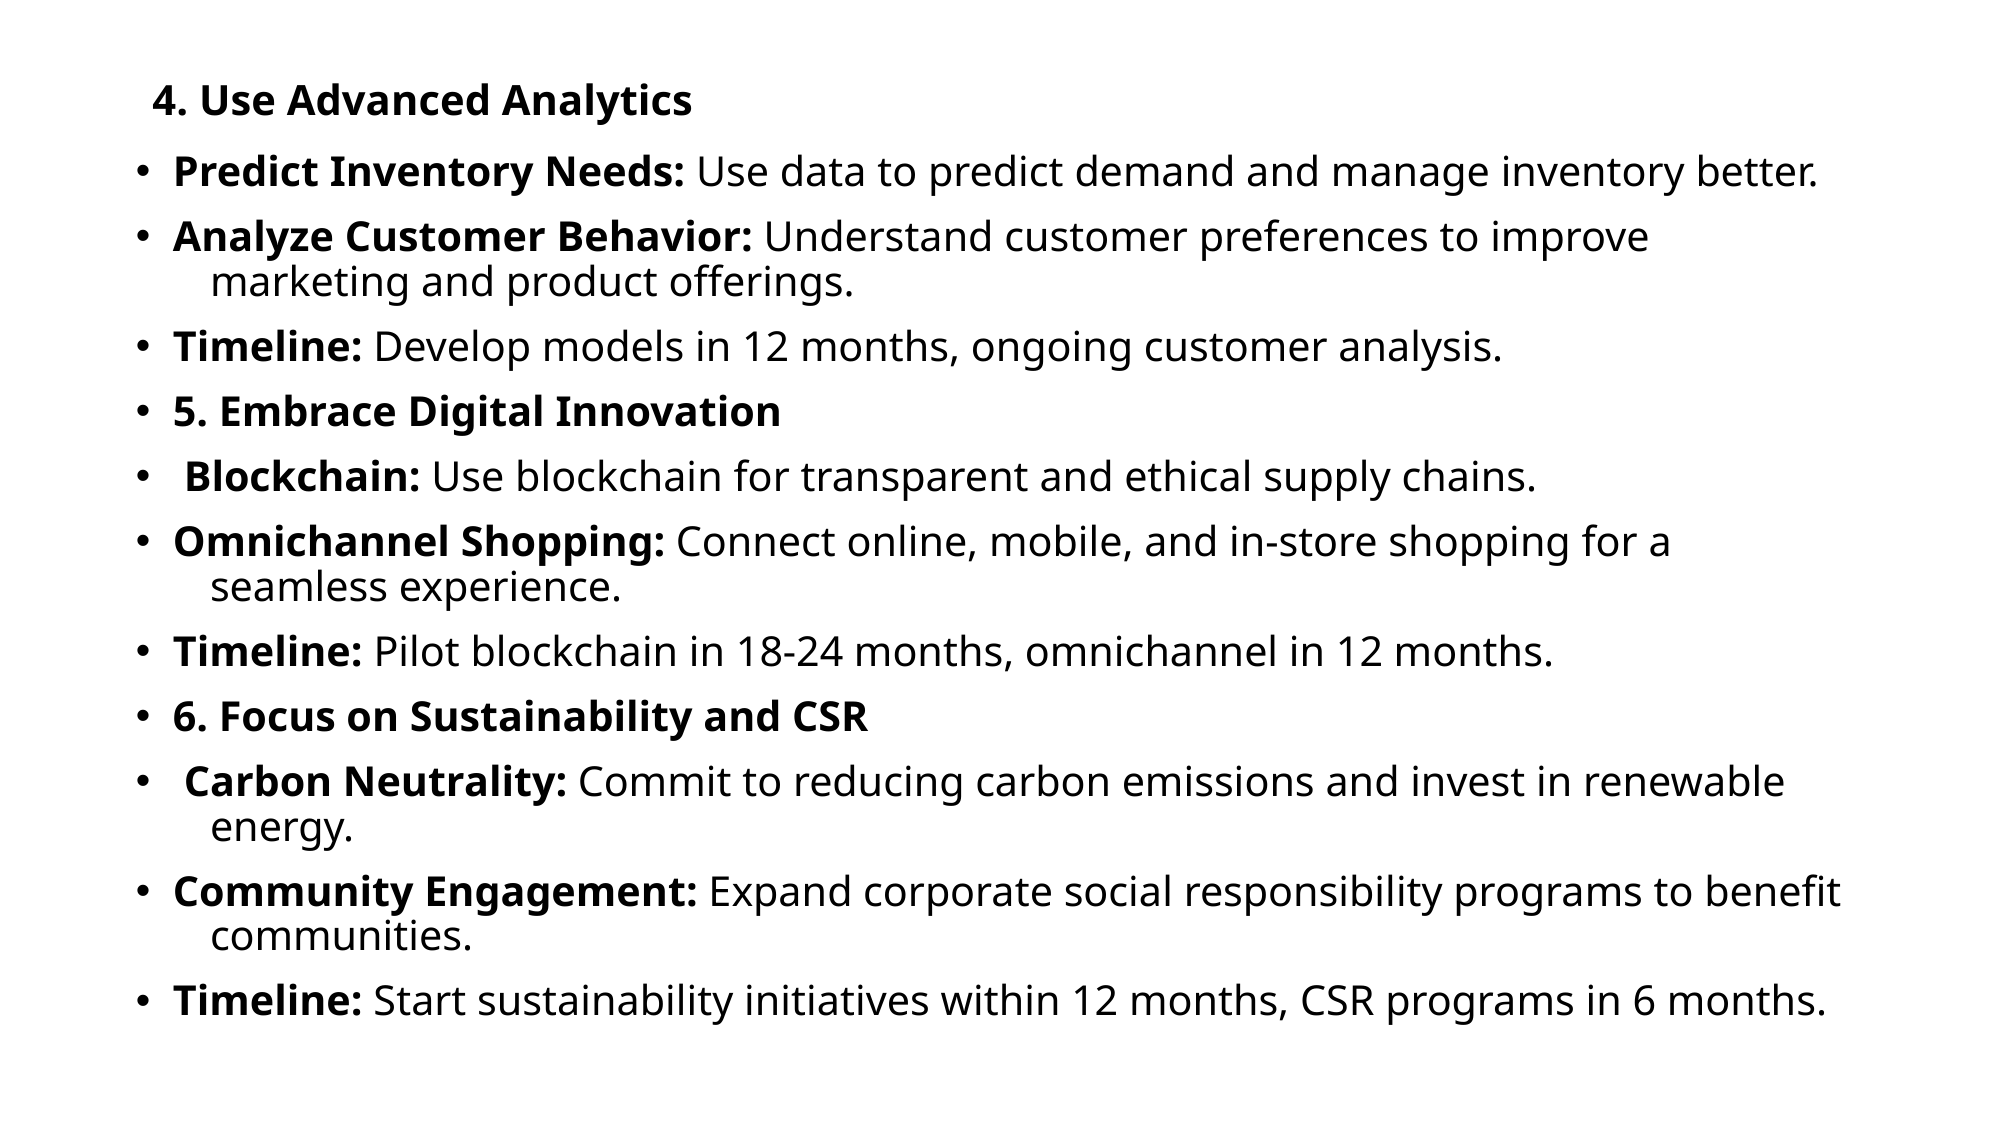

# 4. Use Advanced Analytics
Predict Inventory Needs: Use data to predict demand and manage inventory better.
Analyze Customer Behavior: Understand customer preferences to improve marketing and product offerings.
Timeline: Develop models in 12 months, ongoing customer analysis.
5. Embrace Digital Innovation
 Blockchain: Use blockchain for transparent and ethical supply chains.
Omnichannel Shopping: Connect online, mobile, and in-store shopping for a seamless experience.
Timeline: Pilot blockchain in 18-24 months, omnichannel in 12 months.
6. Focus on Sustainability and CSR
 Carbon Neutrality: Commit to reducing carbon emissions and invest in renewable energy.
Community Engagement: Expand corporate social responsibility programs to benefit communities.
Timeline: Start sustainability initiatives within 12 months, CSR programs in 6 months.